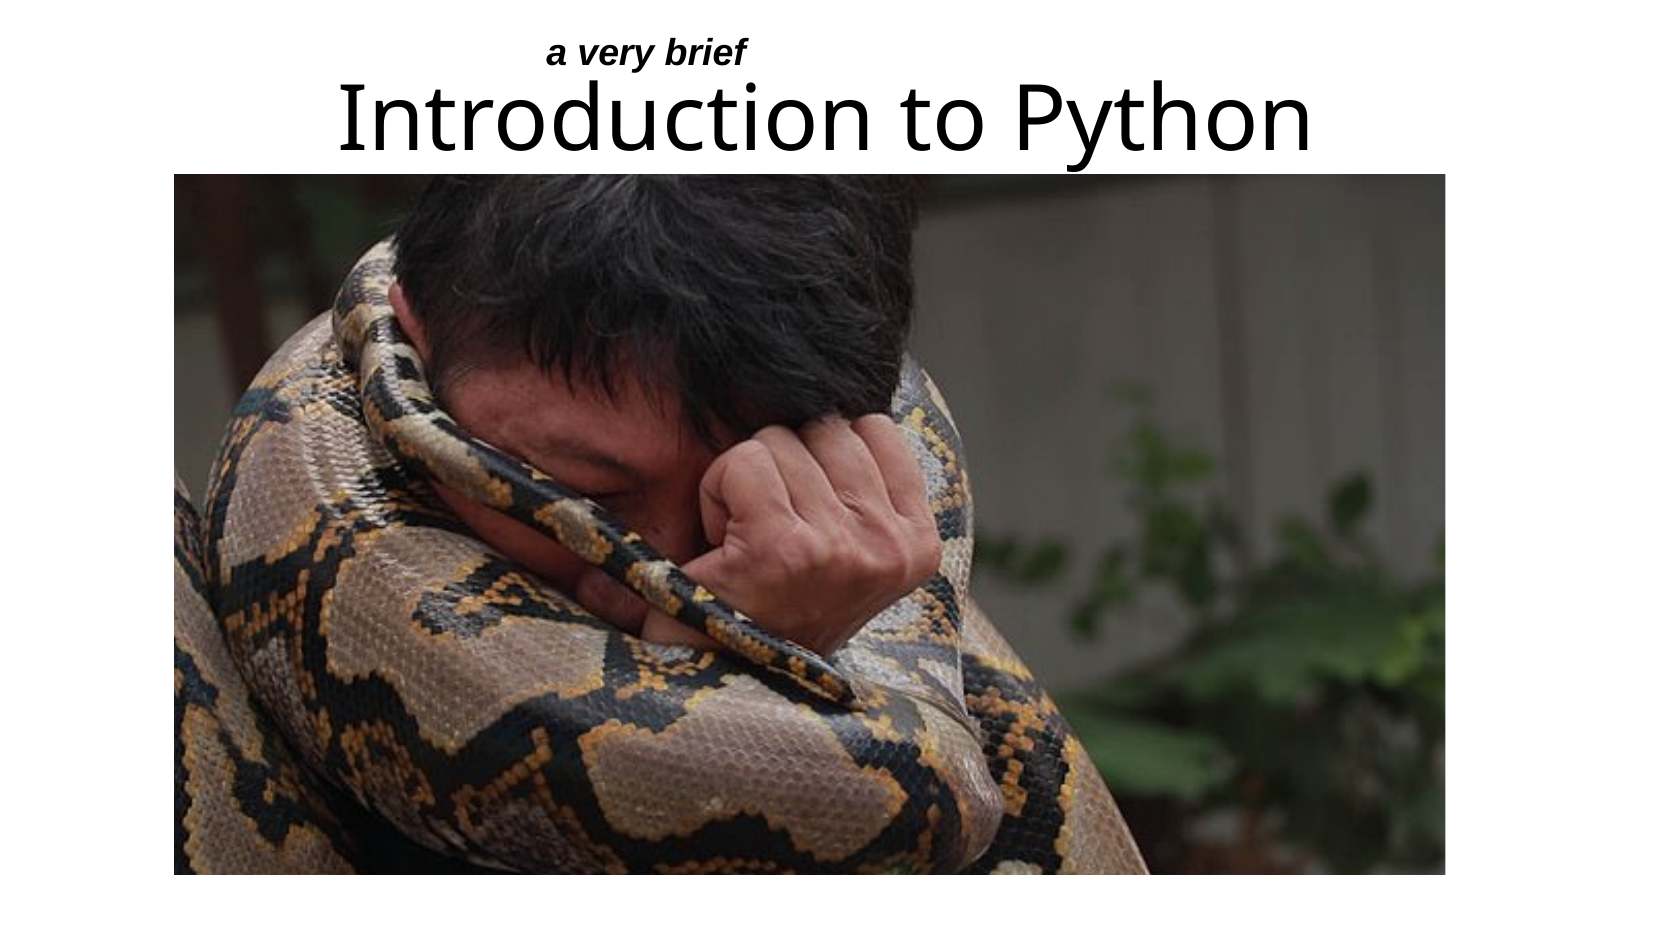

a very brief
# Introduction to Python
EXTRA